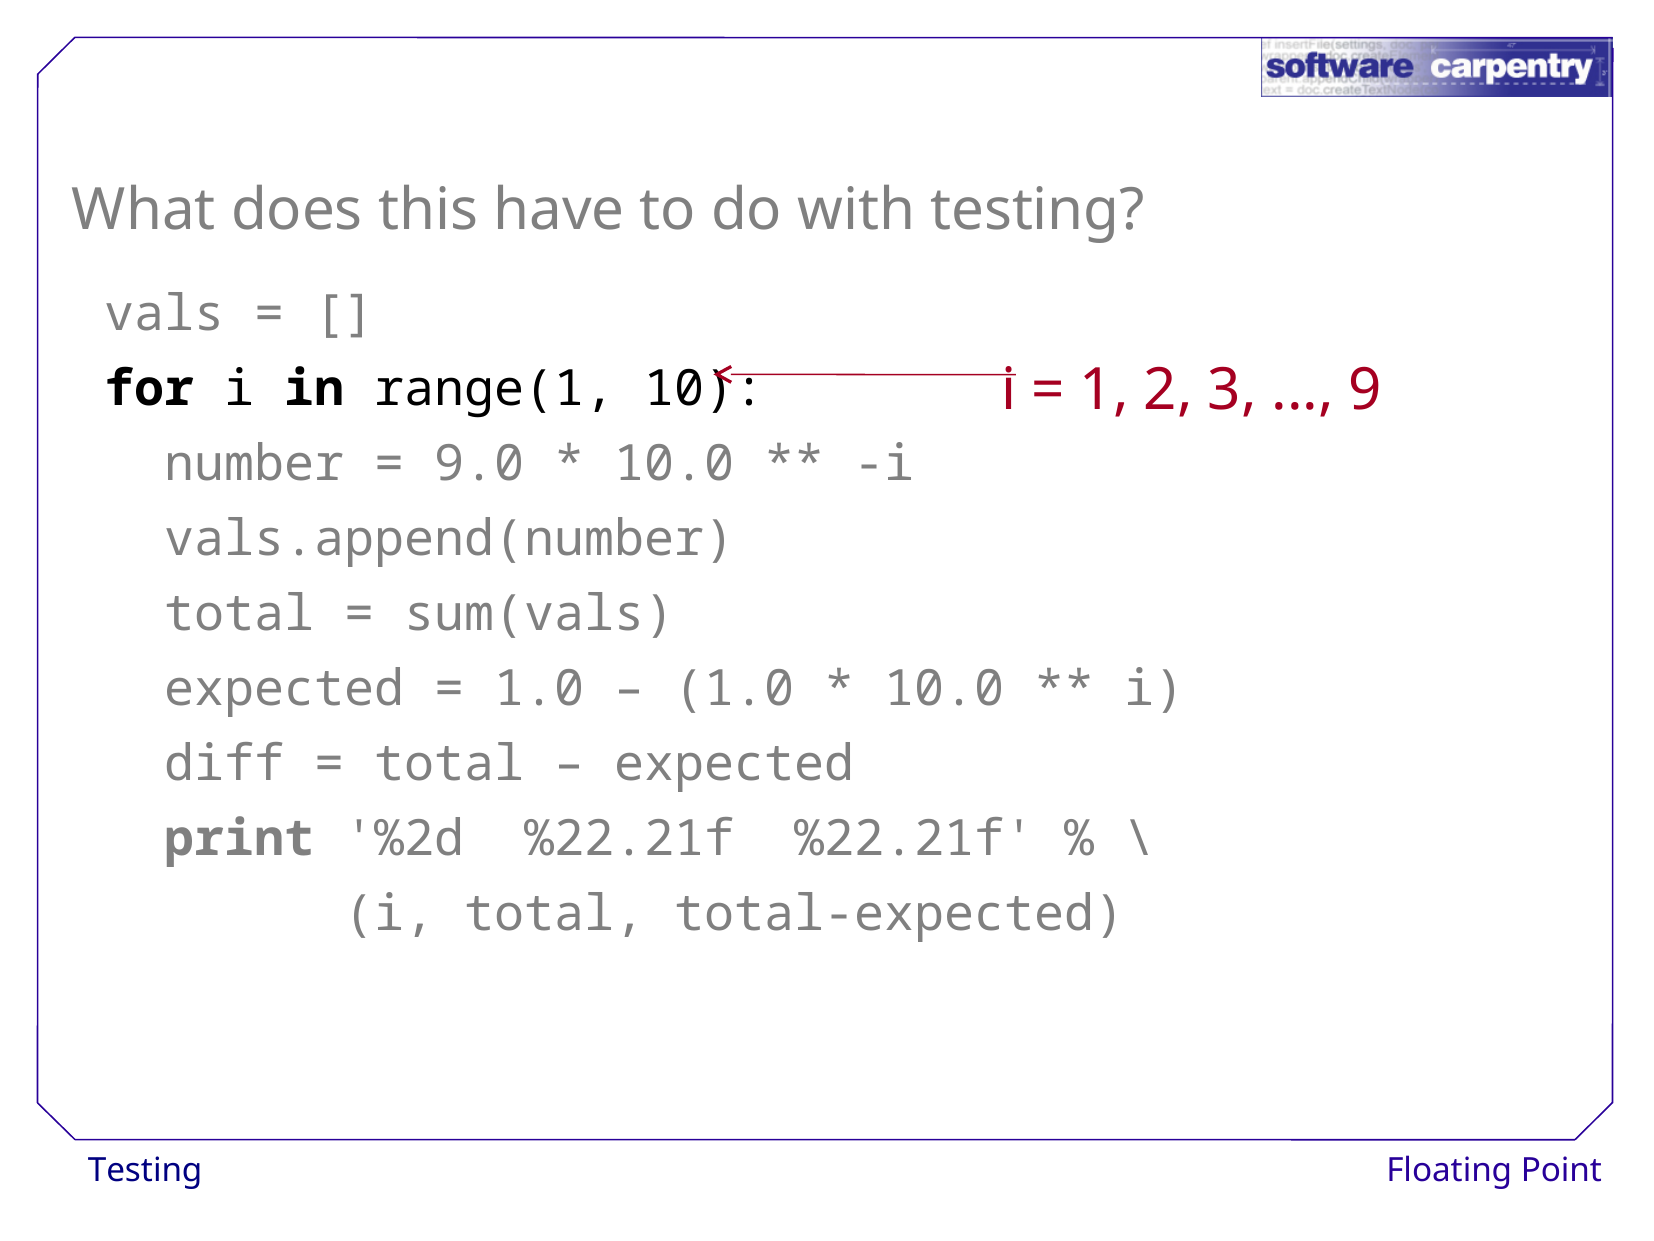

What does this have to do with testing?
vals = []
for i in range(1, 10):
 number = 9.0 * 10.0 ** -i
 vals.append(number)
 total = sum(vals)
 expected = 1.0 – (1.0 * 10.0 ** i)
 diff = total – expected
 print '%2d %22.21f %22.21f' % \
 (i, total, total-expected)
i = 1, 2, 3, ..., 9